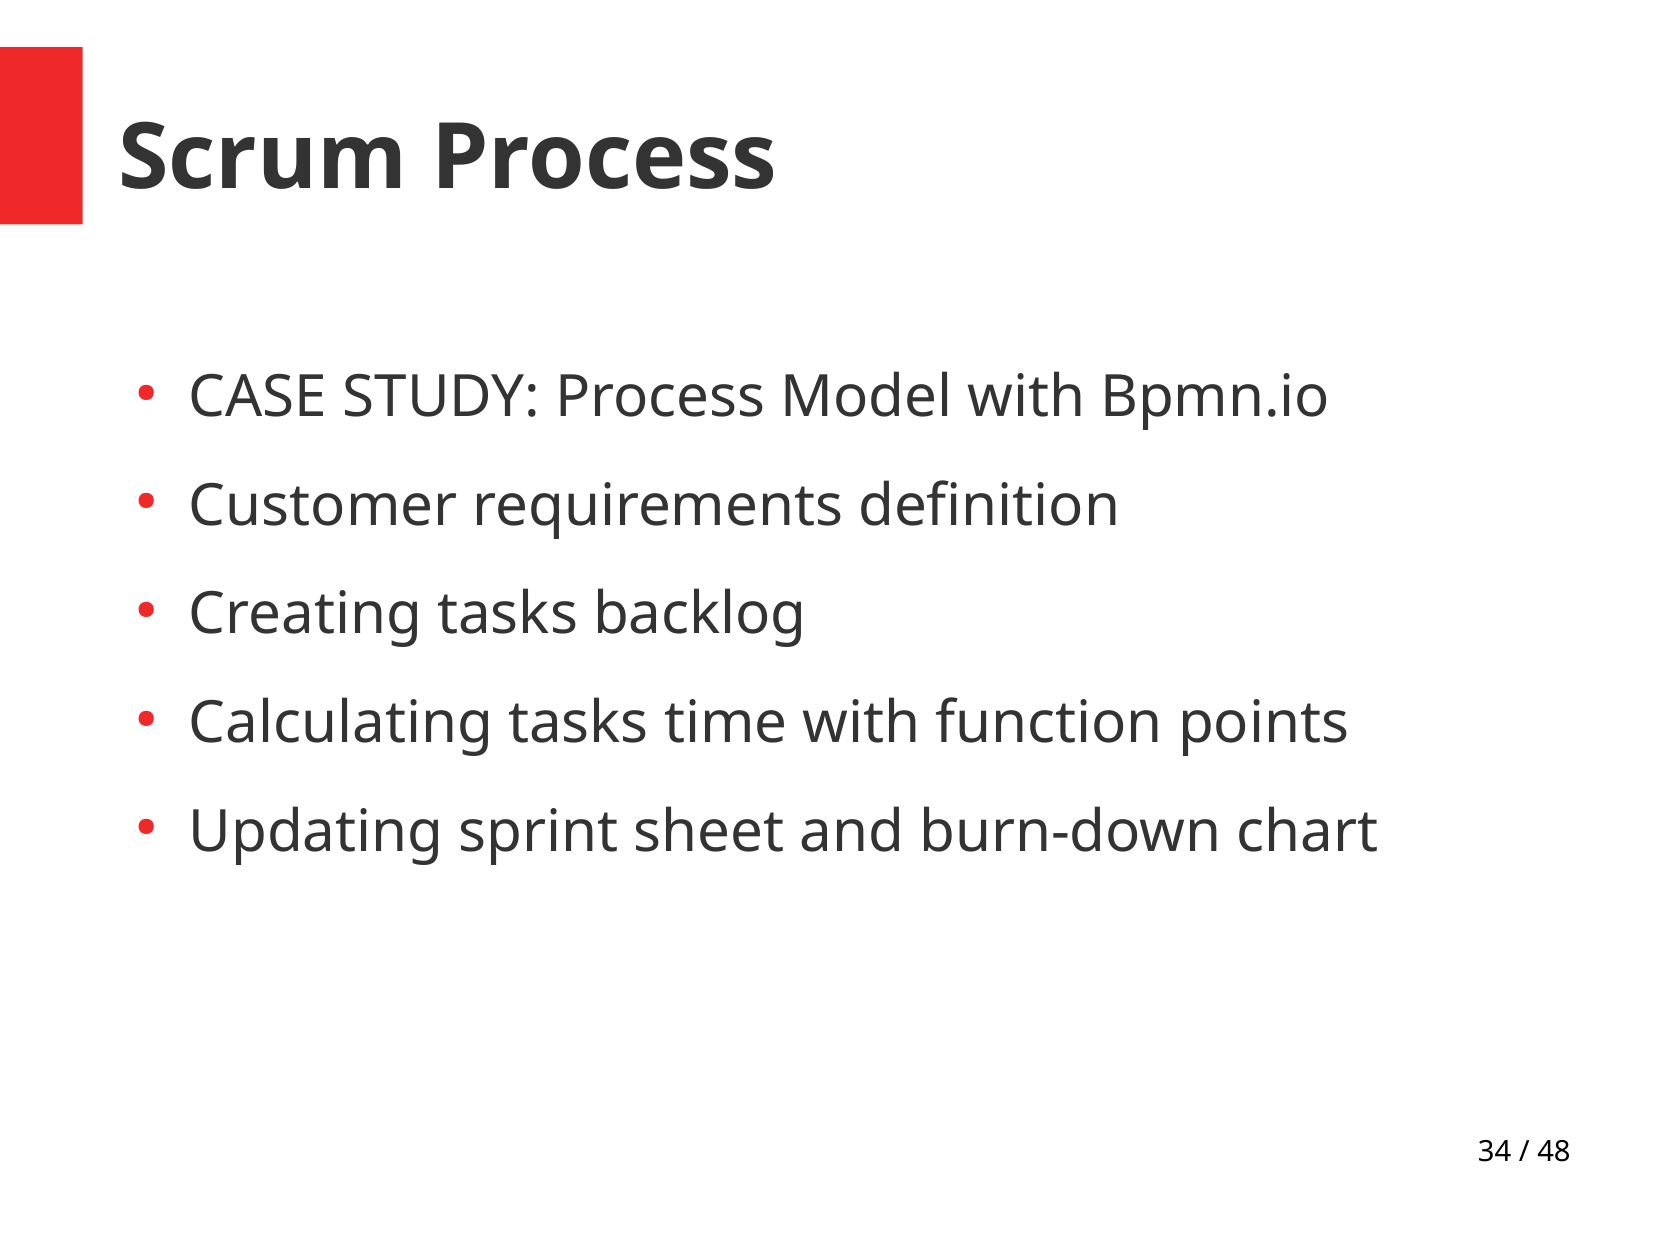

# Scrum Process
CASE STUDY: Process Model with Bpmn.io
Customer requirements definition
Creating tasks backlog
Calculating tasks time with function points
Updating sprint sheet and burn-down chart
34